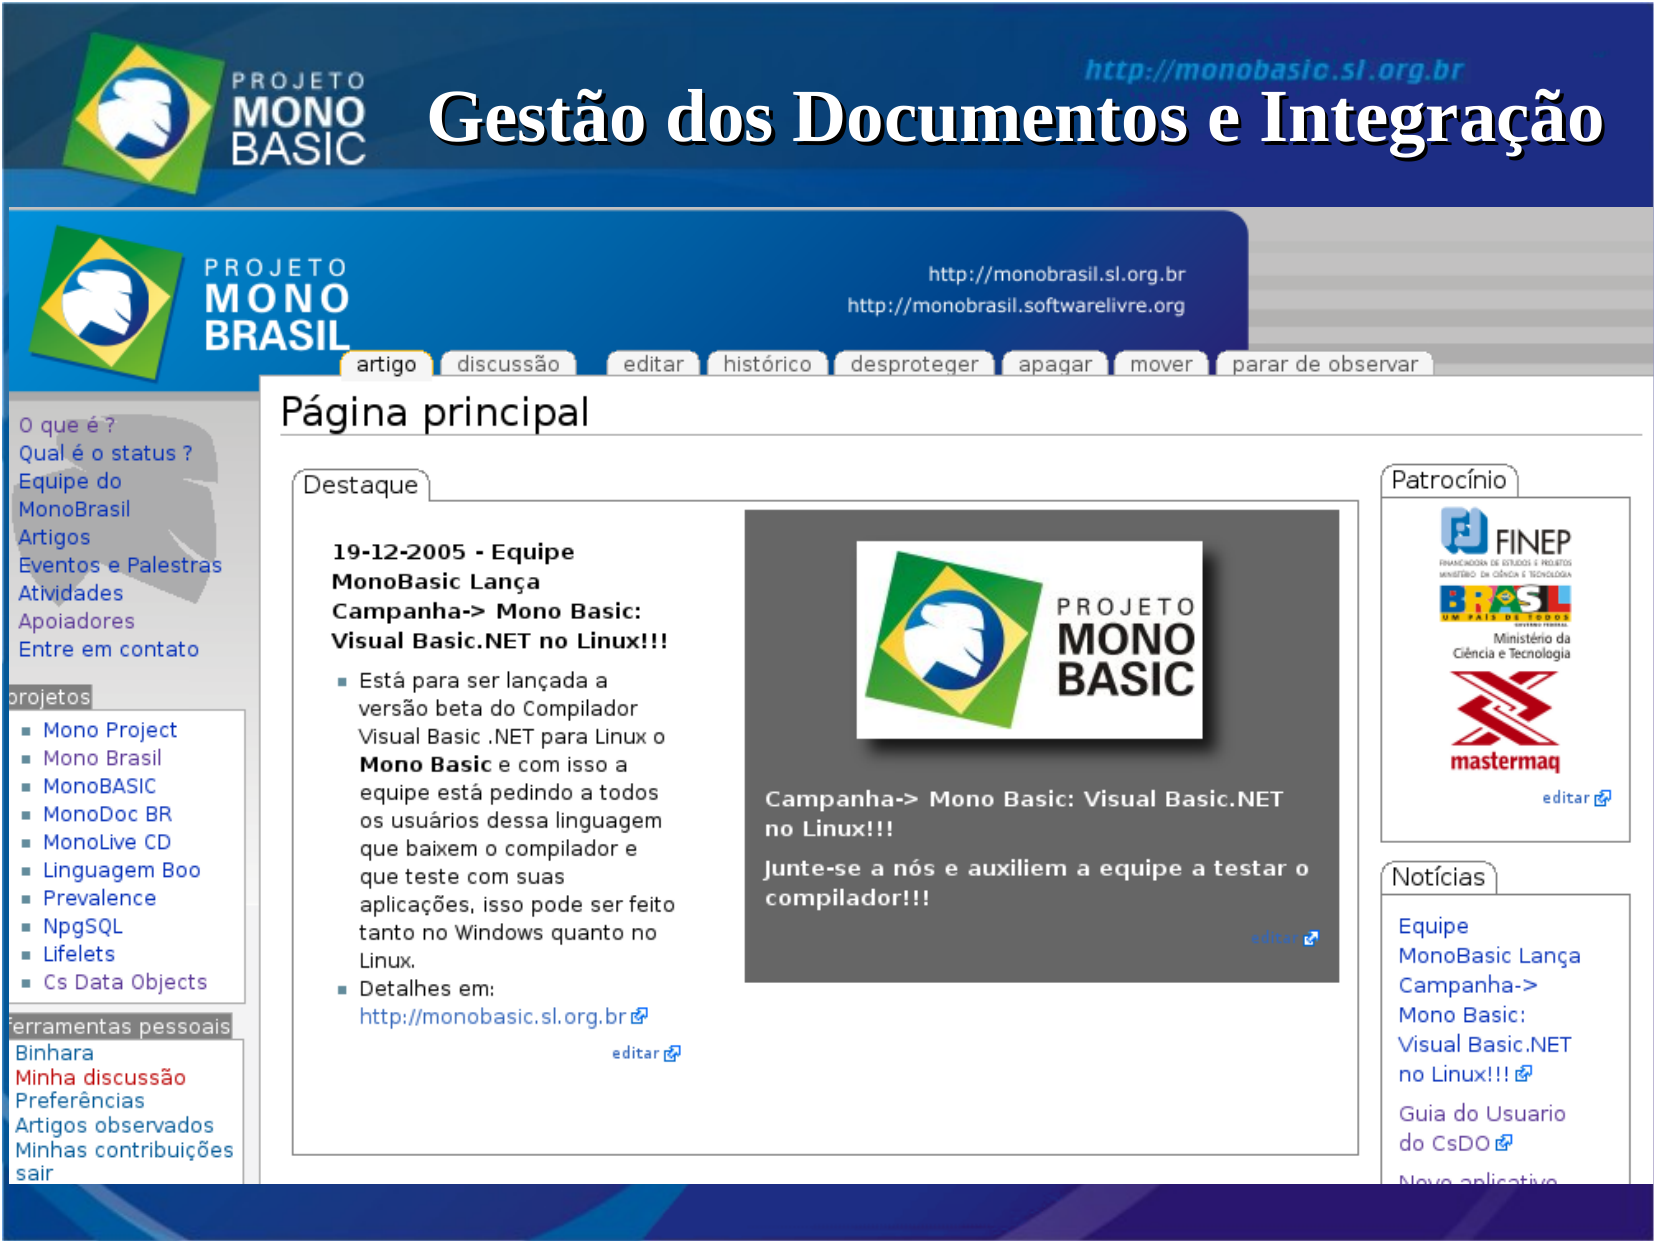

# Gestão dos Documentos e Integração
''